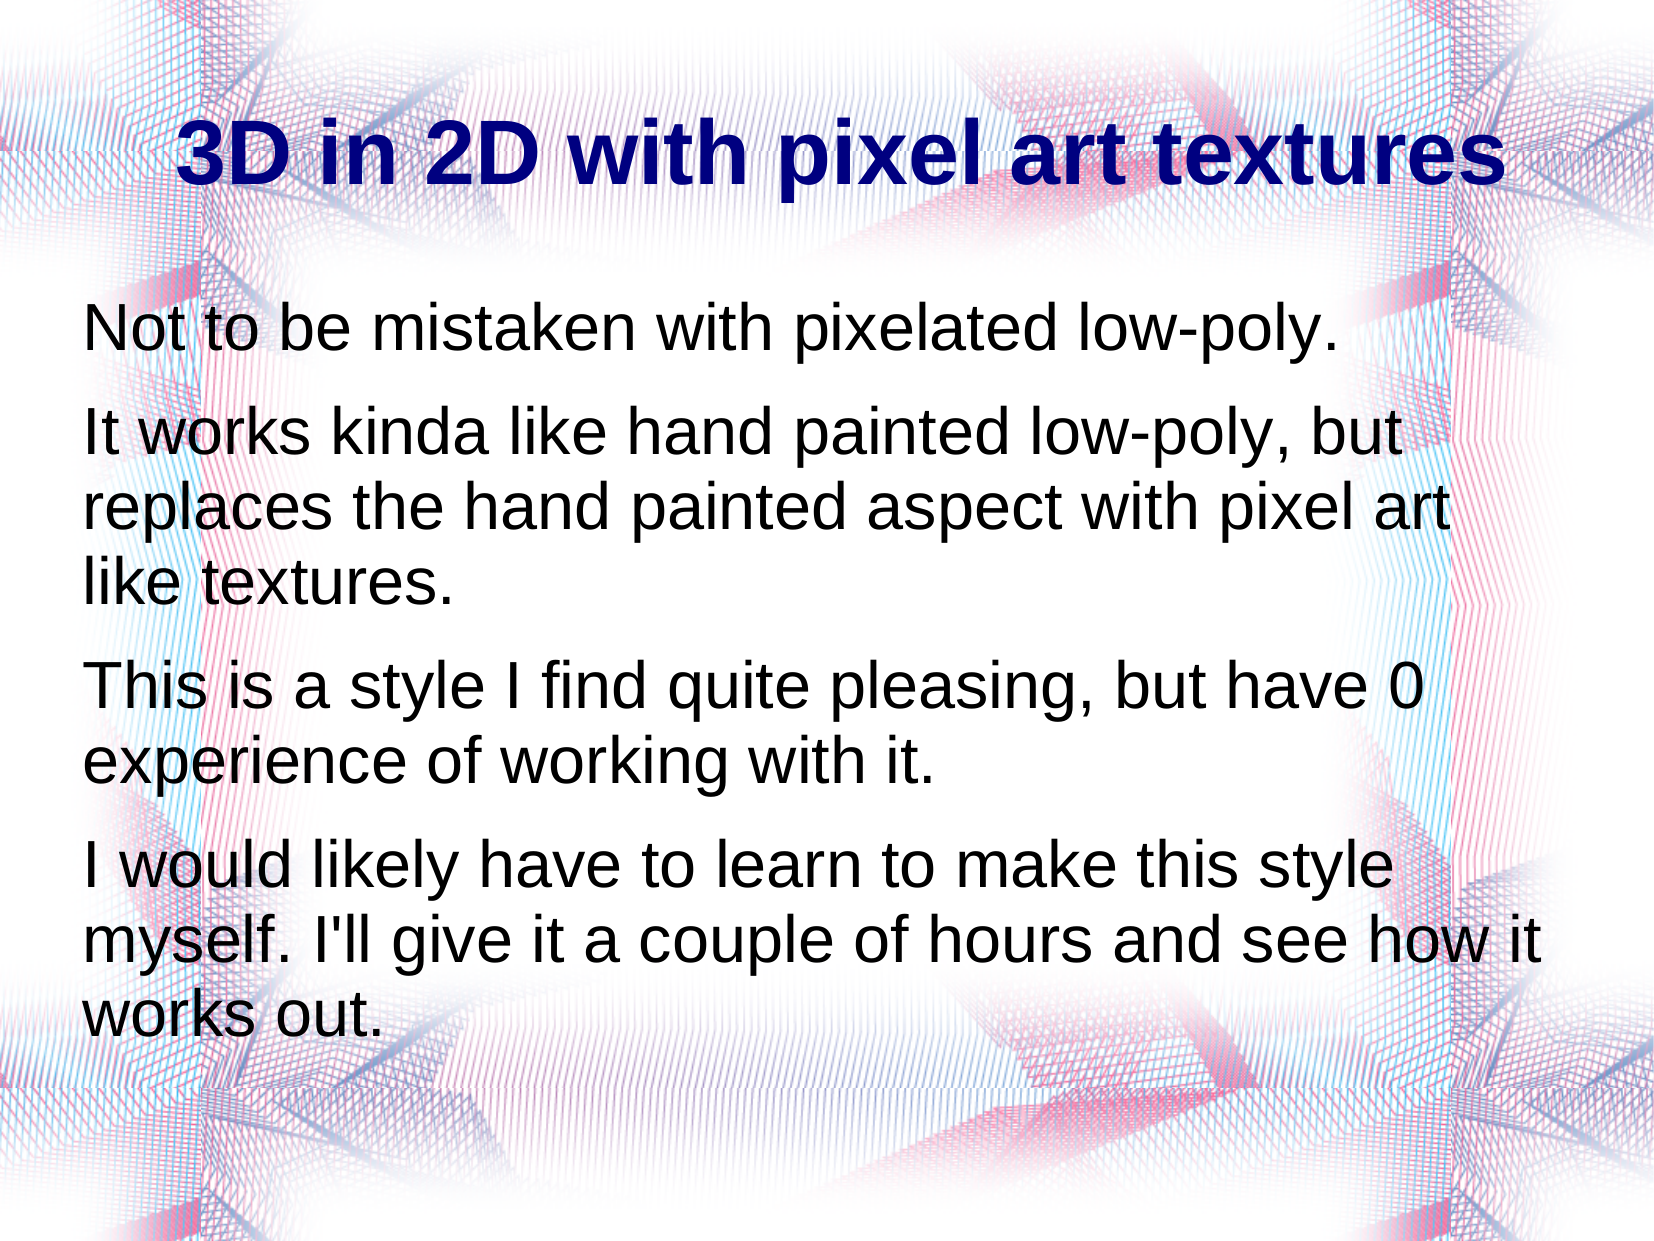

# 3D in 2D with pixel art textures
Not to be mistaken with pixelated low-poly.
It works kinda like hand painted low-poly, but replaces the hand painted aspect with pixel art like textures.
This is a style I find quite pleasing, but have 0 experience of working with it.
I would likely have to learn to make this style myself. I'll give it a couple of hours and see how it works out.